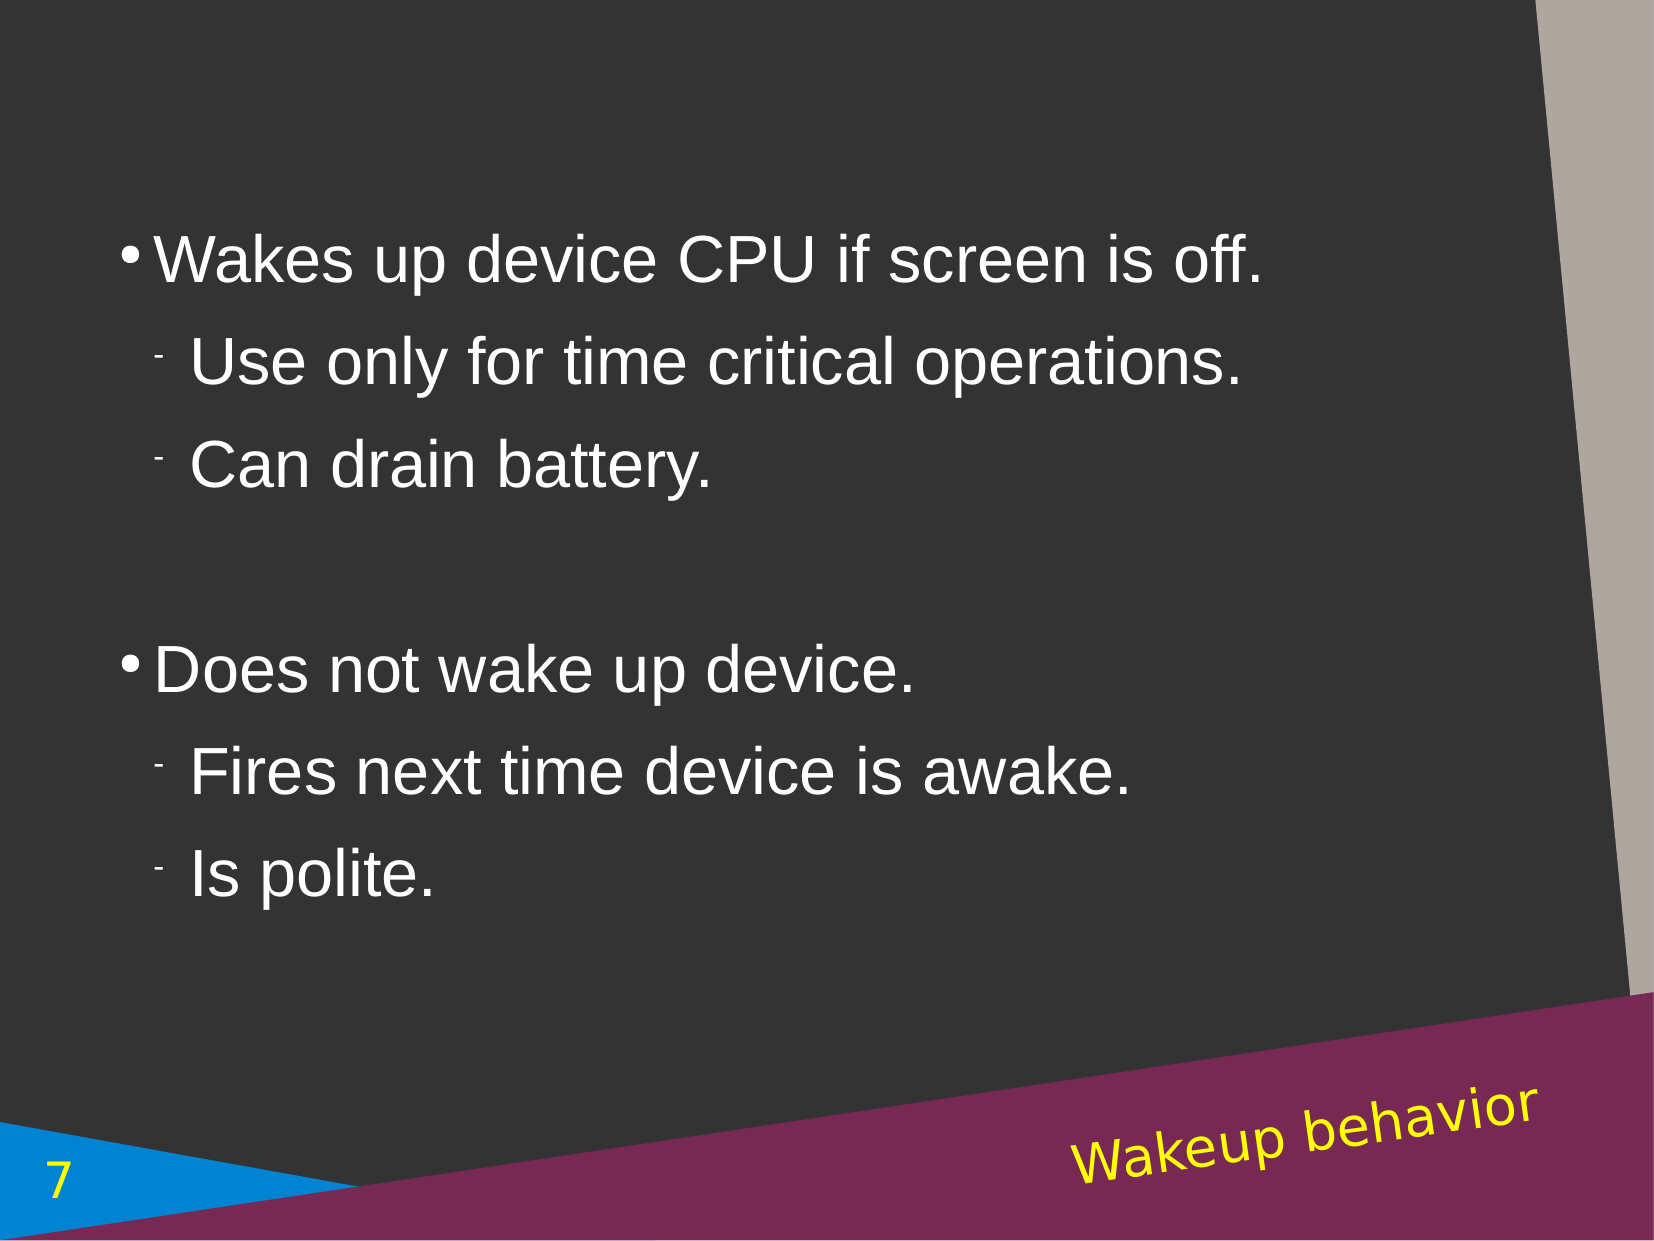

Wakes up device CPU if screen is off.
Use only for time critical operations.
Can drain battery.
Does not wake up device.
Fires next time device is awake.
Is polite.
# Wakeup behavior
7